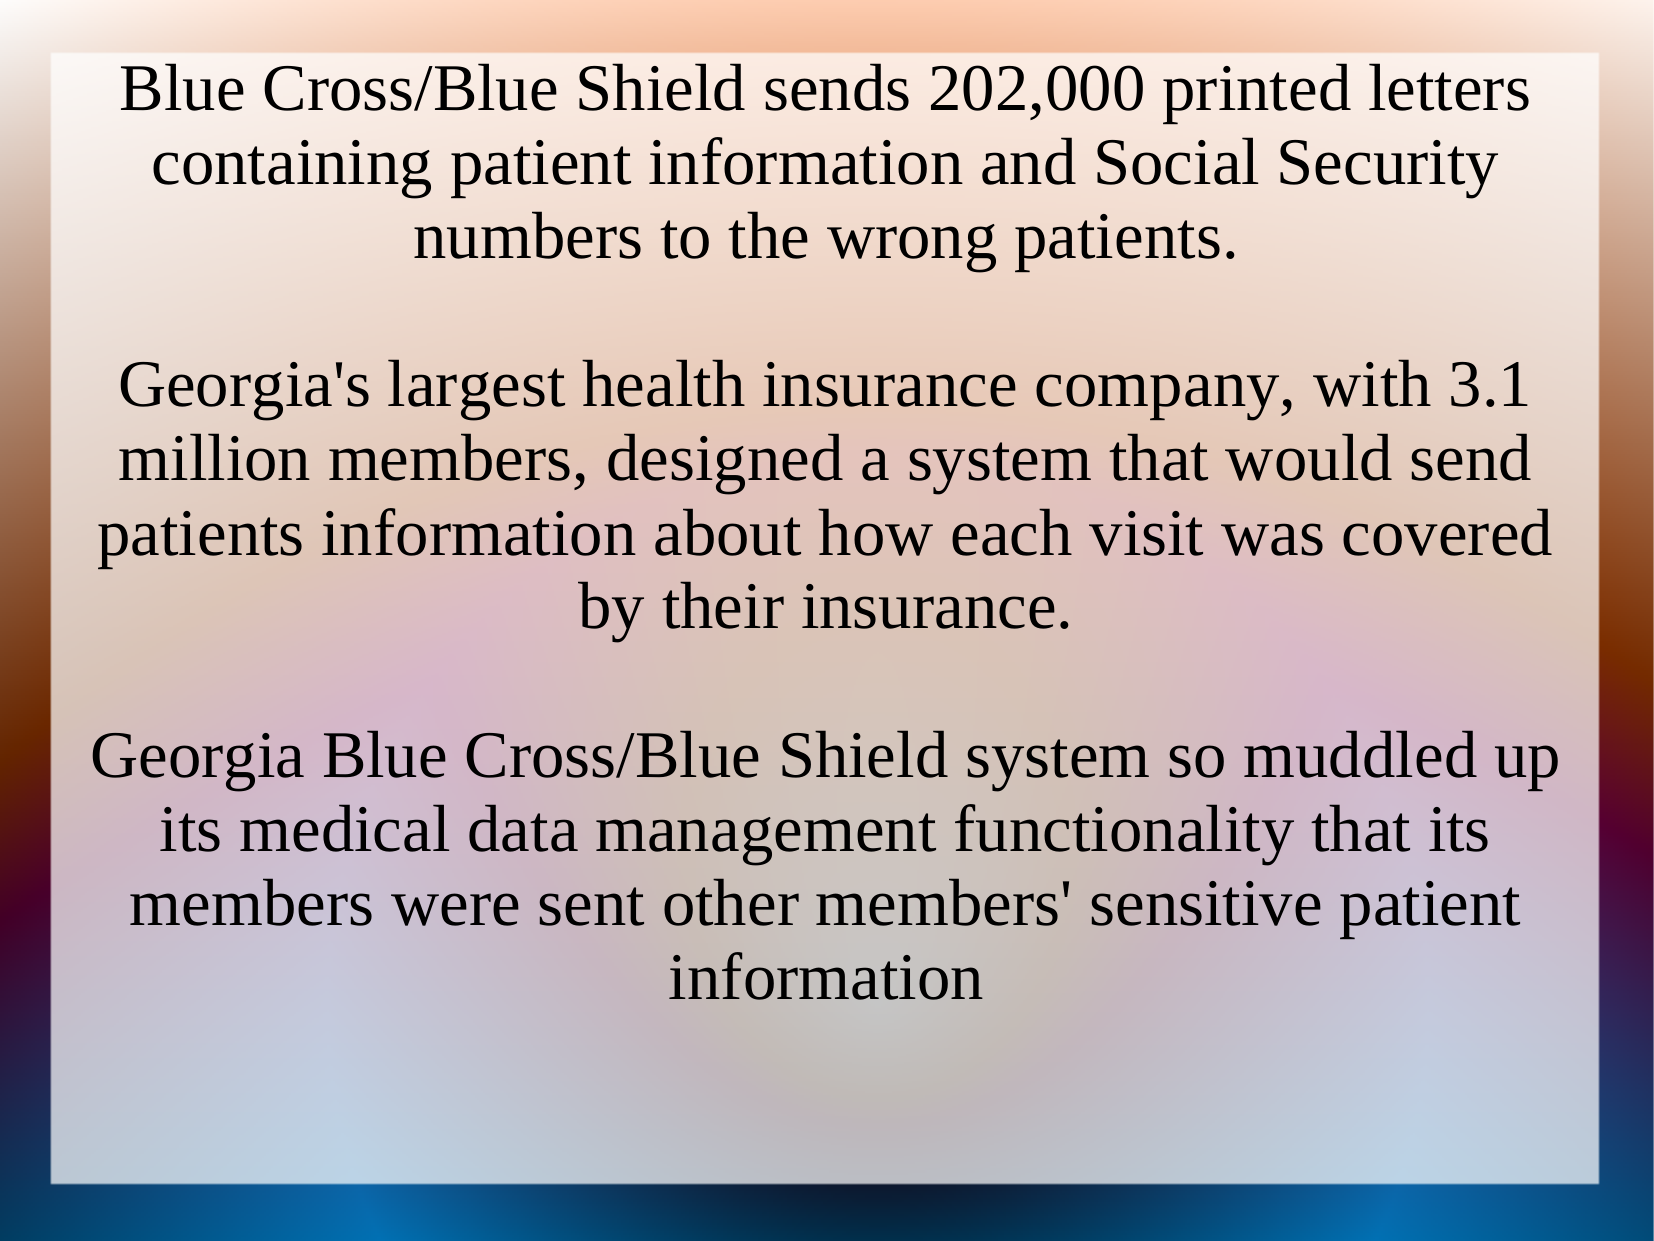

# Blue Cross/Blue Shield sends 202,000 printed letters containing patient information and Social Security numbers to the wrong patients.
Georgia's largest health insurance company, with 3.1 million members, designed a system that would send patients information about how each visit was covered by their insurance.
Georgia Blue Cross/Blue Shield system so muddled up its medical data management functionality that its members were sent other members' sensitive patient information